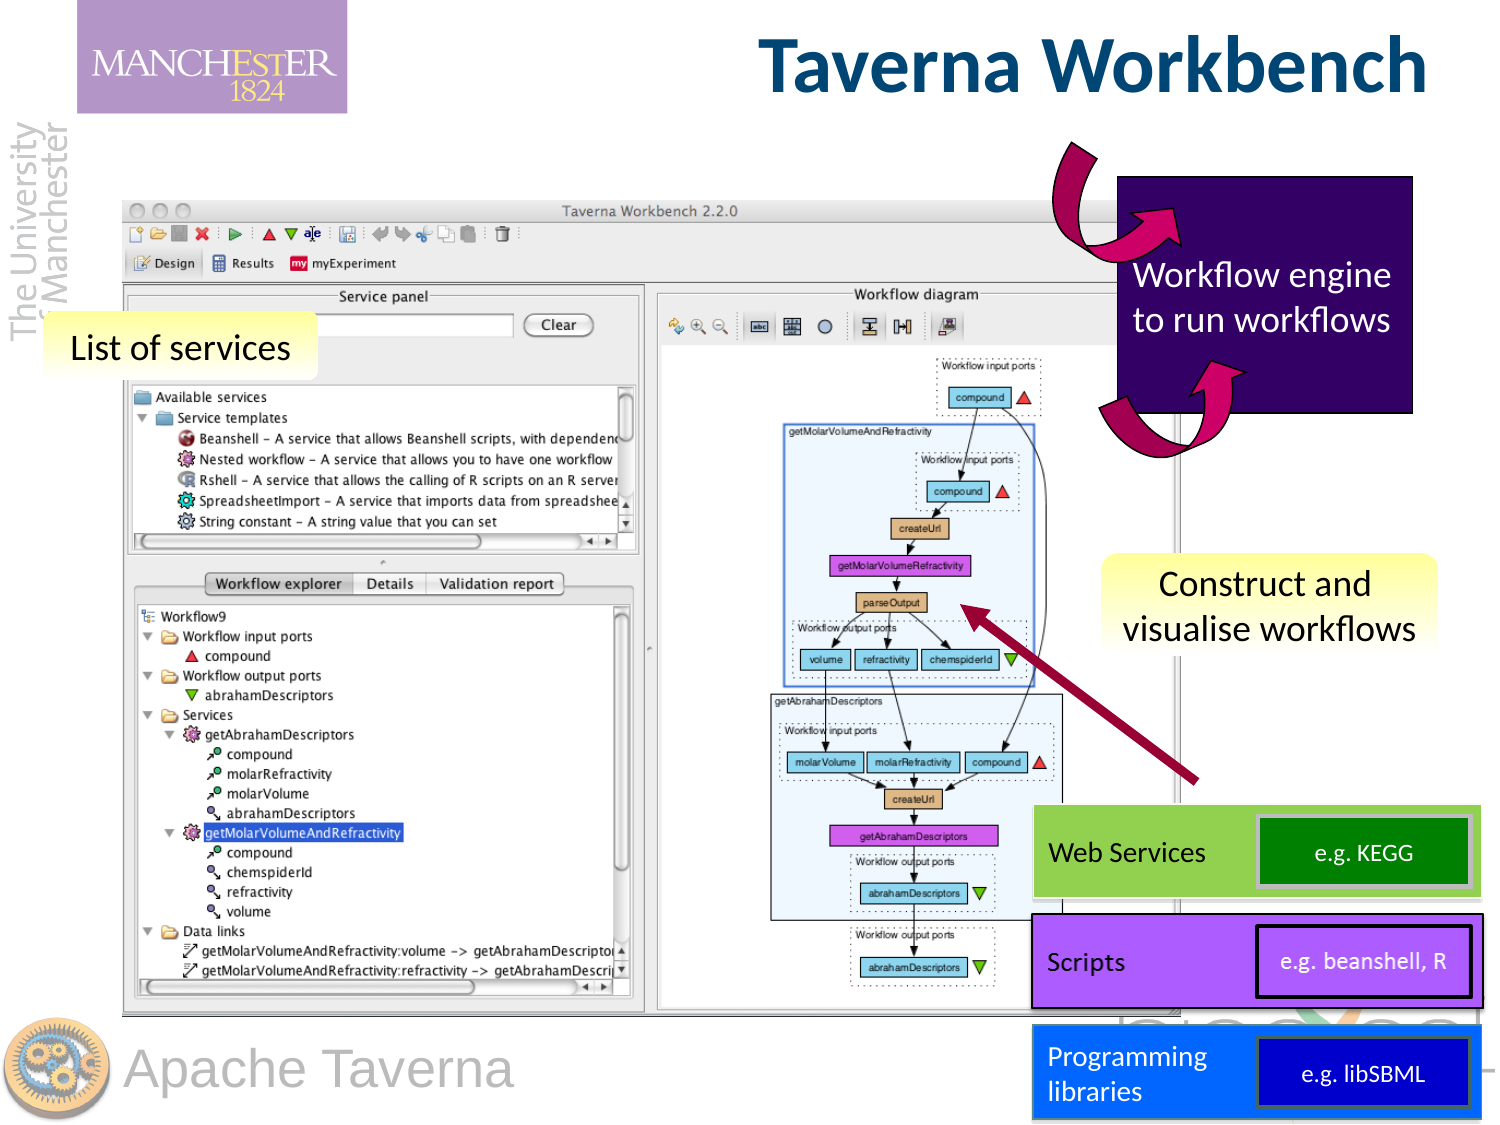

Taverna Workbench
Workflow engine
to run workflows
List of services
Construct and
visualise workflows
Web Services
e.g. KEGG
Programming
libraries
e.g. libSBML